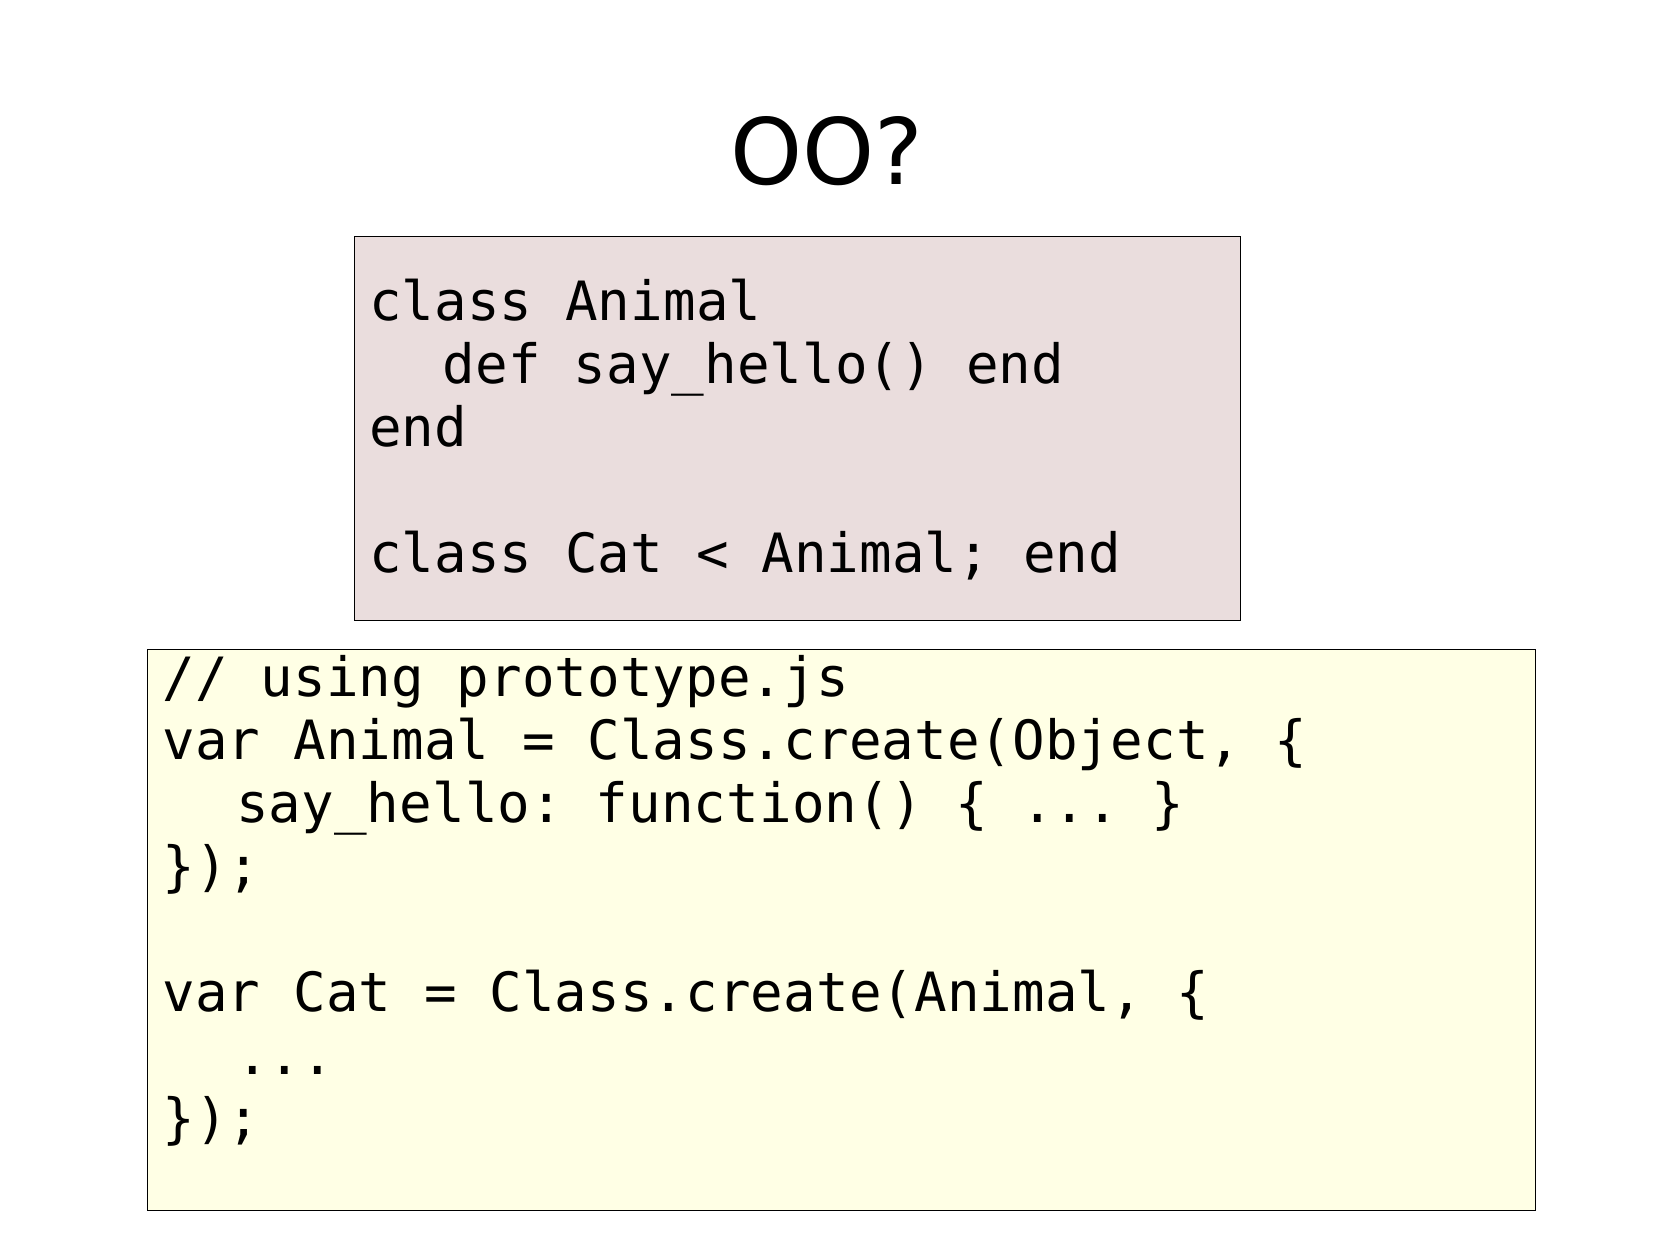

# OO?
class Animal
	def say_hello() end
end
class Cat < Animal; end
// using prototype.js
var Animal = Class.create(Object, {
	say_hello: function() { ... }
});
var Cat = Class.create(Animal, {
	...
});